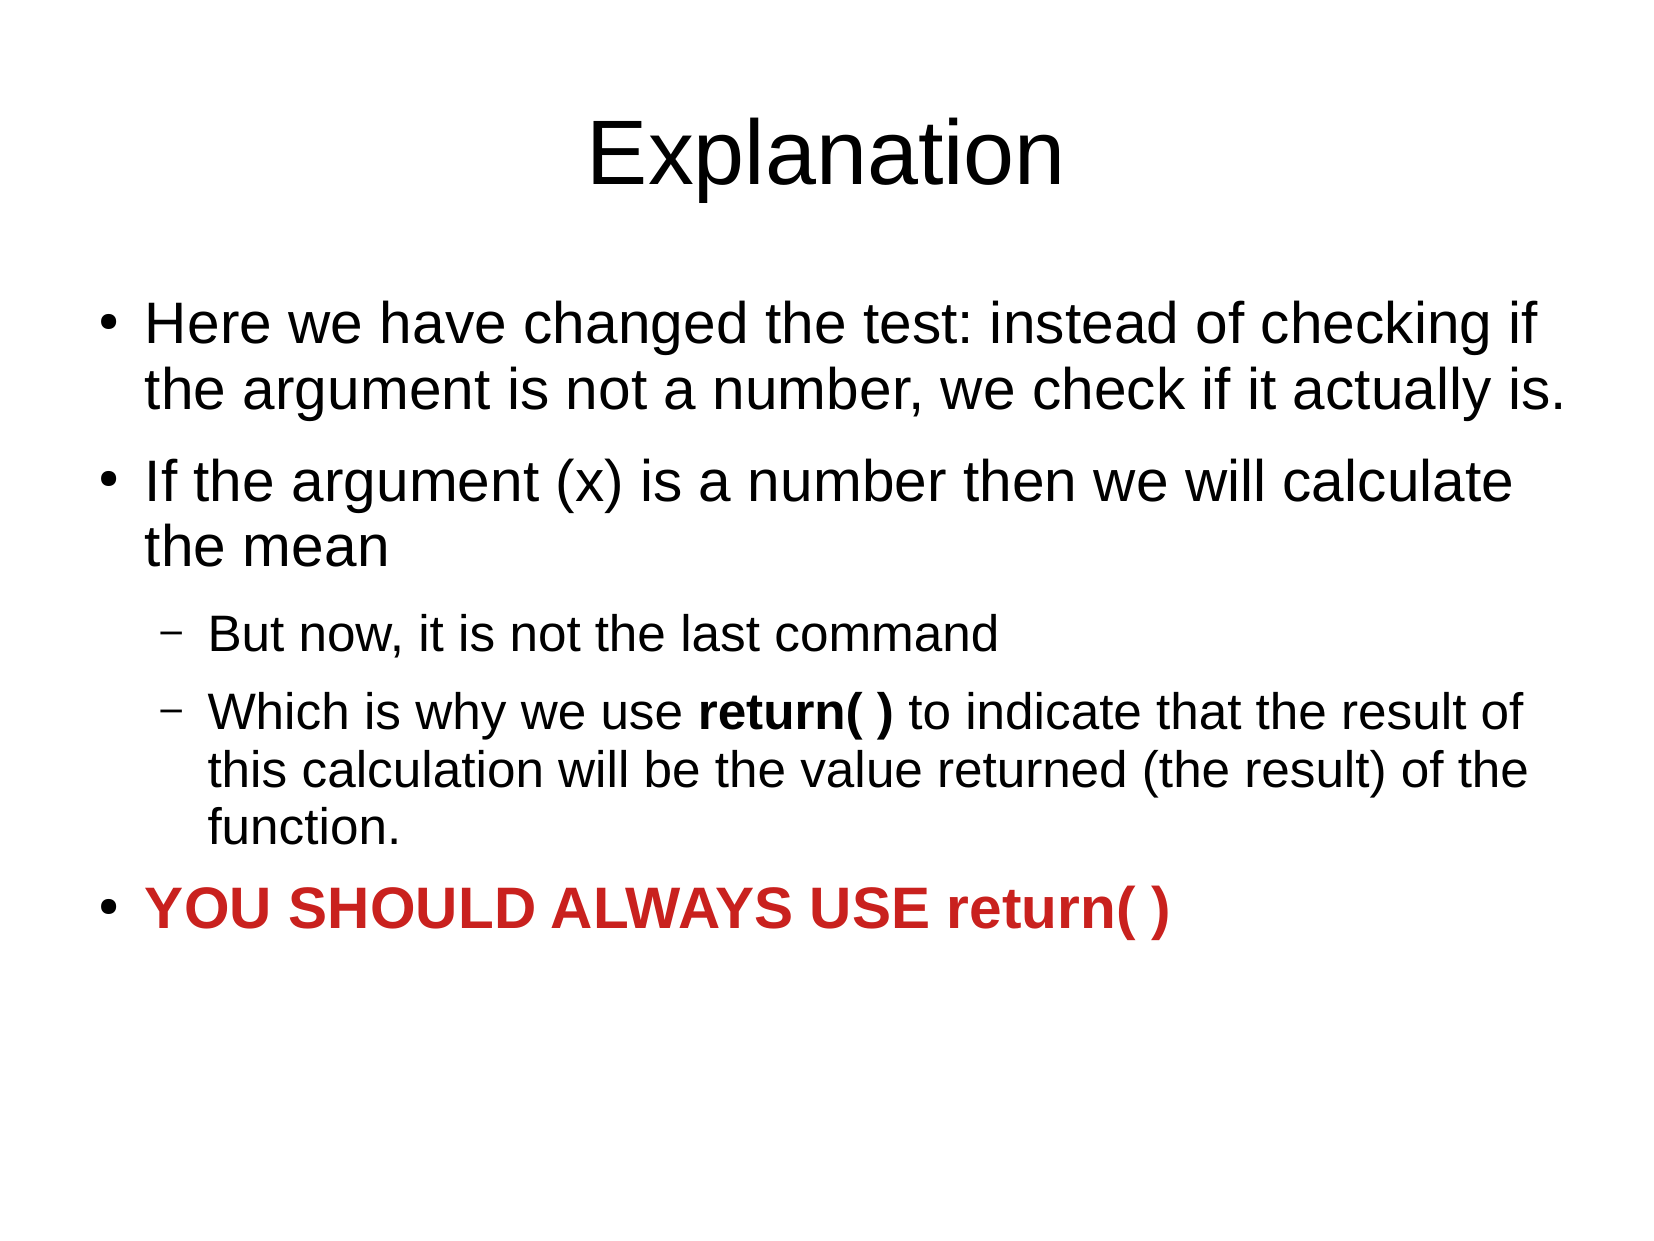

# Explanation
Here we have changed the test: instead of checking if the argument is not a number, we check if it actually is.
If the argument (x) is a number then we will calculate the mean
But now, it is not the last command
Which is why we use return( ) to indicate that the result of this calculation will be the value returned (the result) of the function.
YOU SHOULD ALWAYS USE return( )